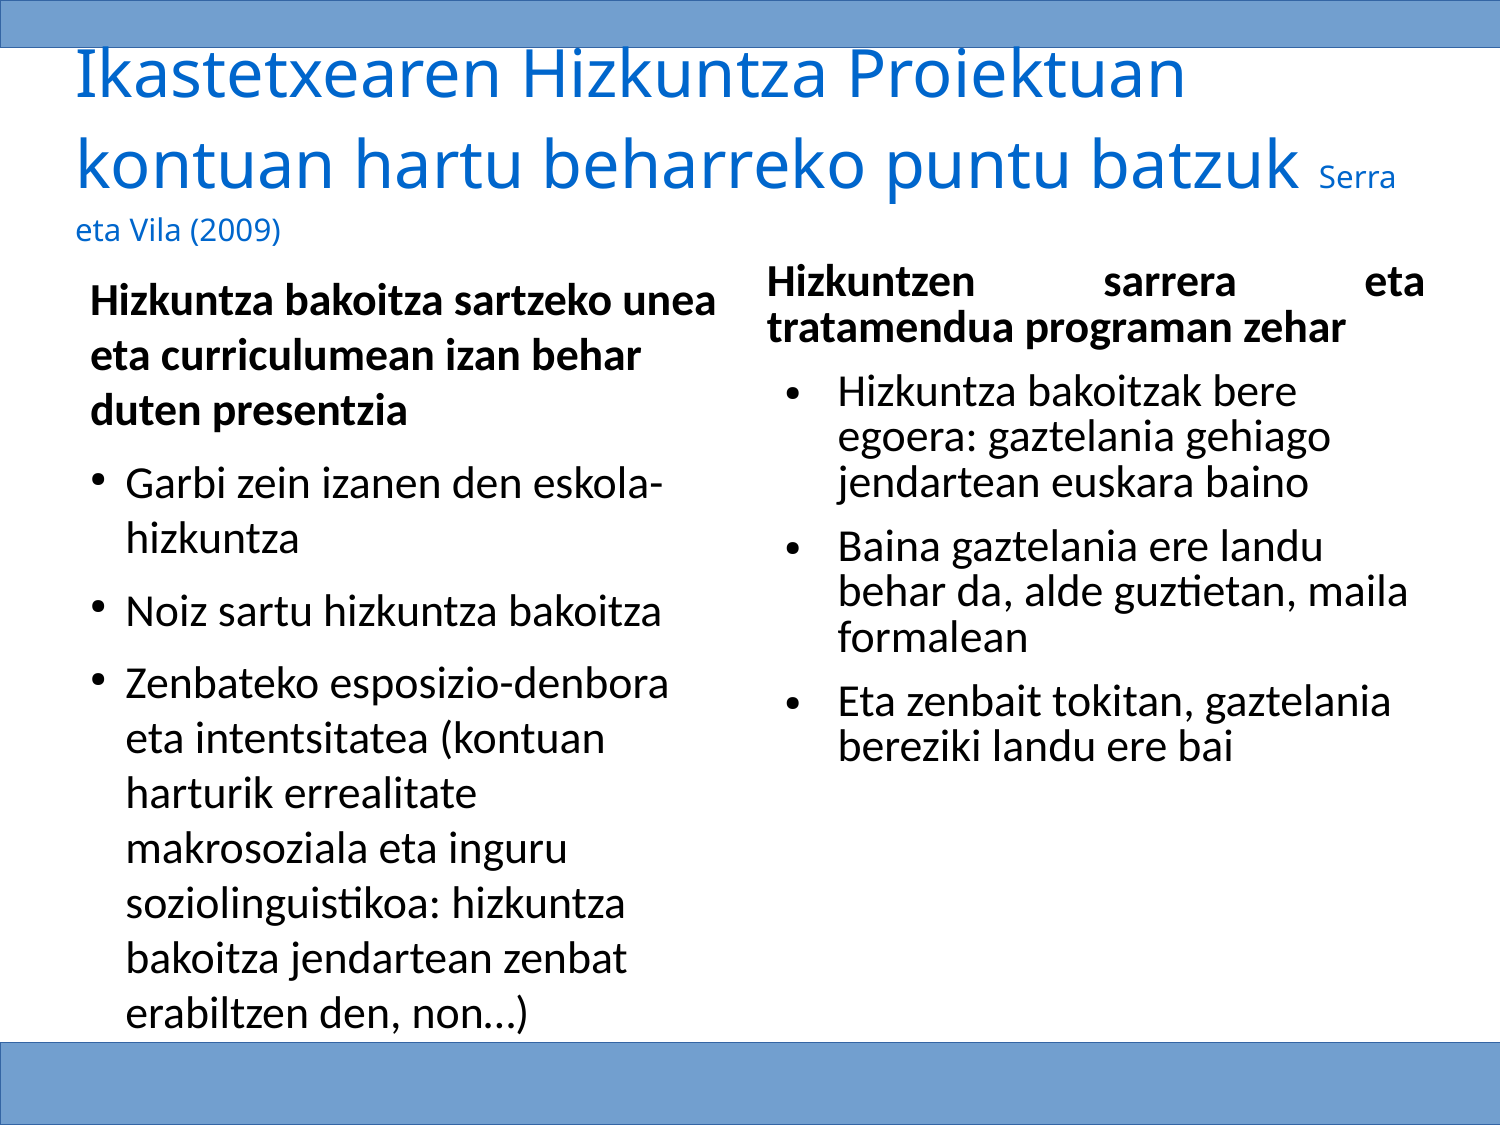

Ikastetxearen Hizkuntza Proiektuan kontuan hartu beharreko puntu batzuk Serra eta Vila (2009)
# Hizkuntza bakoitza sartzeko unea eta curriculumean izan behar duten presentzia
Garbi zein izanen den eskola-hizkuntza
Noiz sartu hizkuntza bakoitza
Zenbateko esposizio-denbora eta intentsitatea (kontuan harturik errealitate makrosoziala eta inguru soziolinguistikoa: hizkuntza bakoitza jendartean zenbat erabiltzen den, non…)
Hizkuntzen sarrera eta tratamendua programan zehar
Hizkuntza bakoitzak bere egoera: gaztelania gehiago jendartean euskara baino
Baina gaztelania ere landu behar da, alde guztietan, maila formalean
Eta zenbait tokitan, gaztelania bereziki landu ere bai